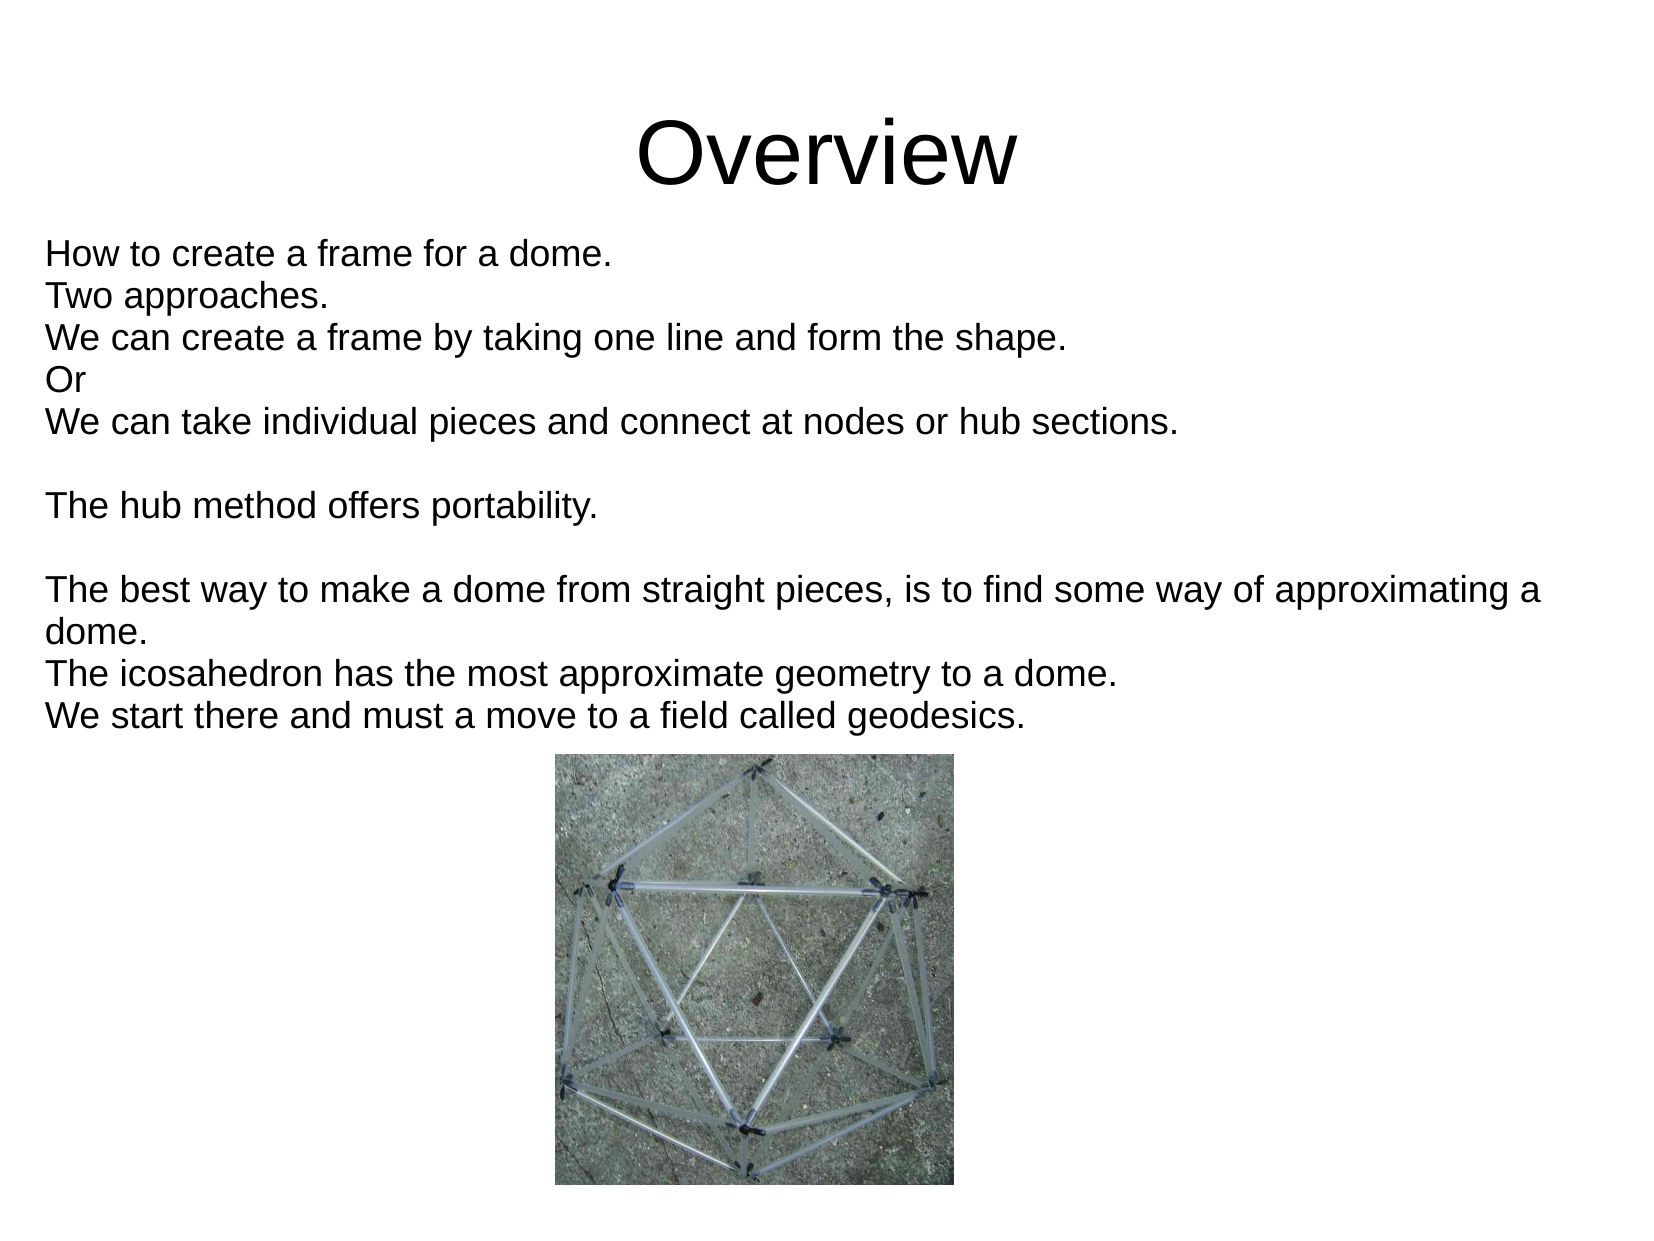

# Overview
How to create a frame for a dome.
Two approaches.
We can create a frame by taking one line and form the shape.
Or
We can take individual pieces and connect at nodes or hub sections.
The hub method offers portability.
The best way to make a dome from straight pieces, is to find some way of approximating a dome.
The icosahedron has the most approximate geometry to a dome.
We start there and must a move to a field called geodesics.